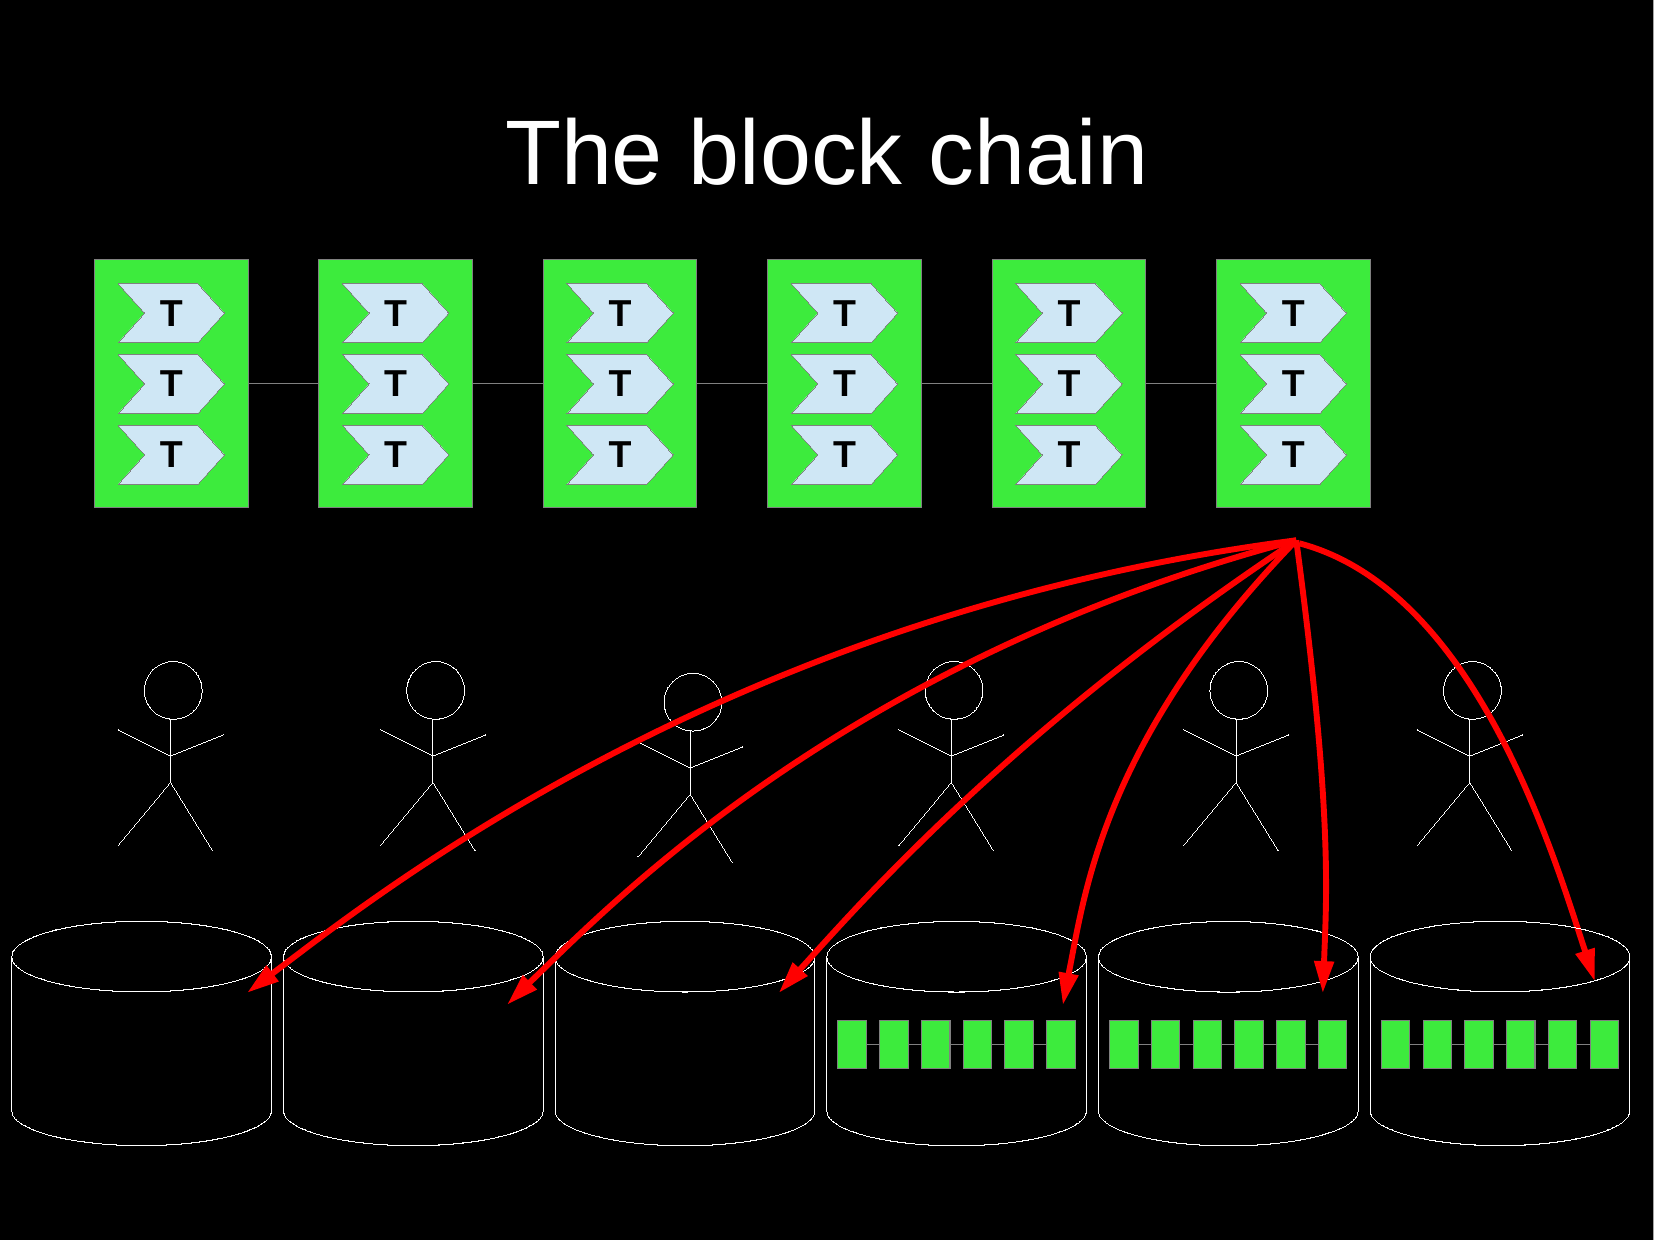

# The block chain
T
T
T
T
T
T
T
T
T
T
T
T
T
T
T
T
T
T